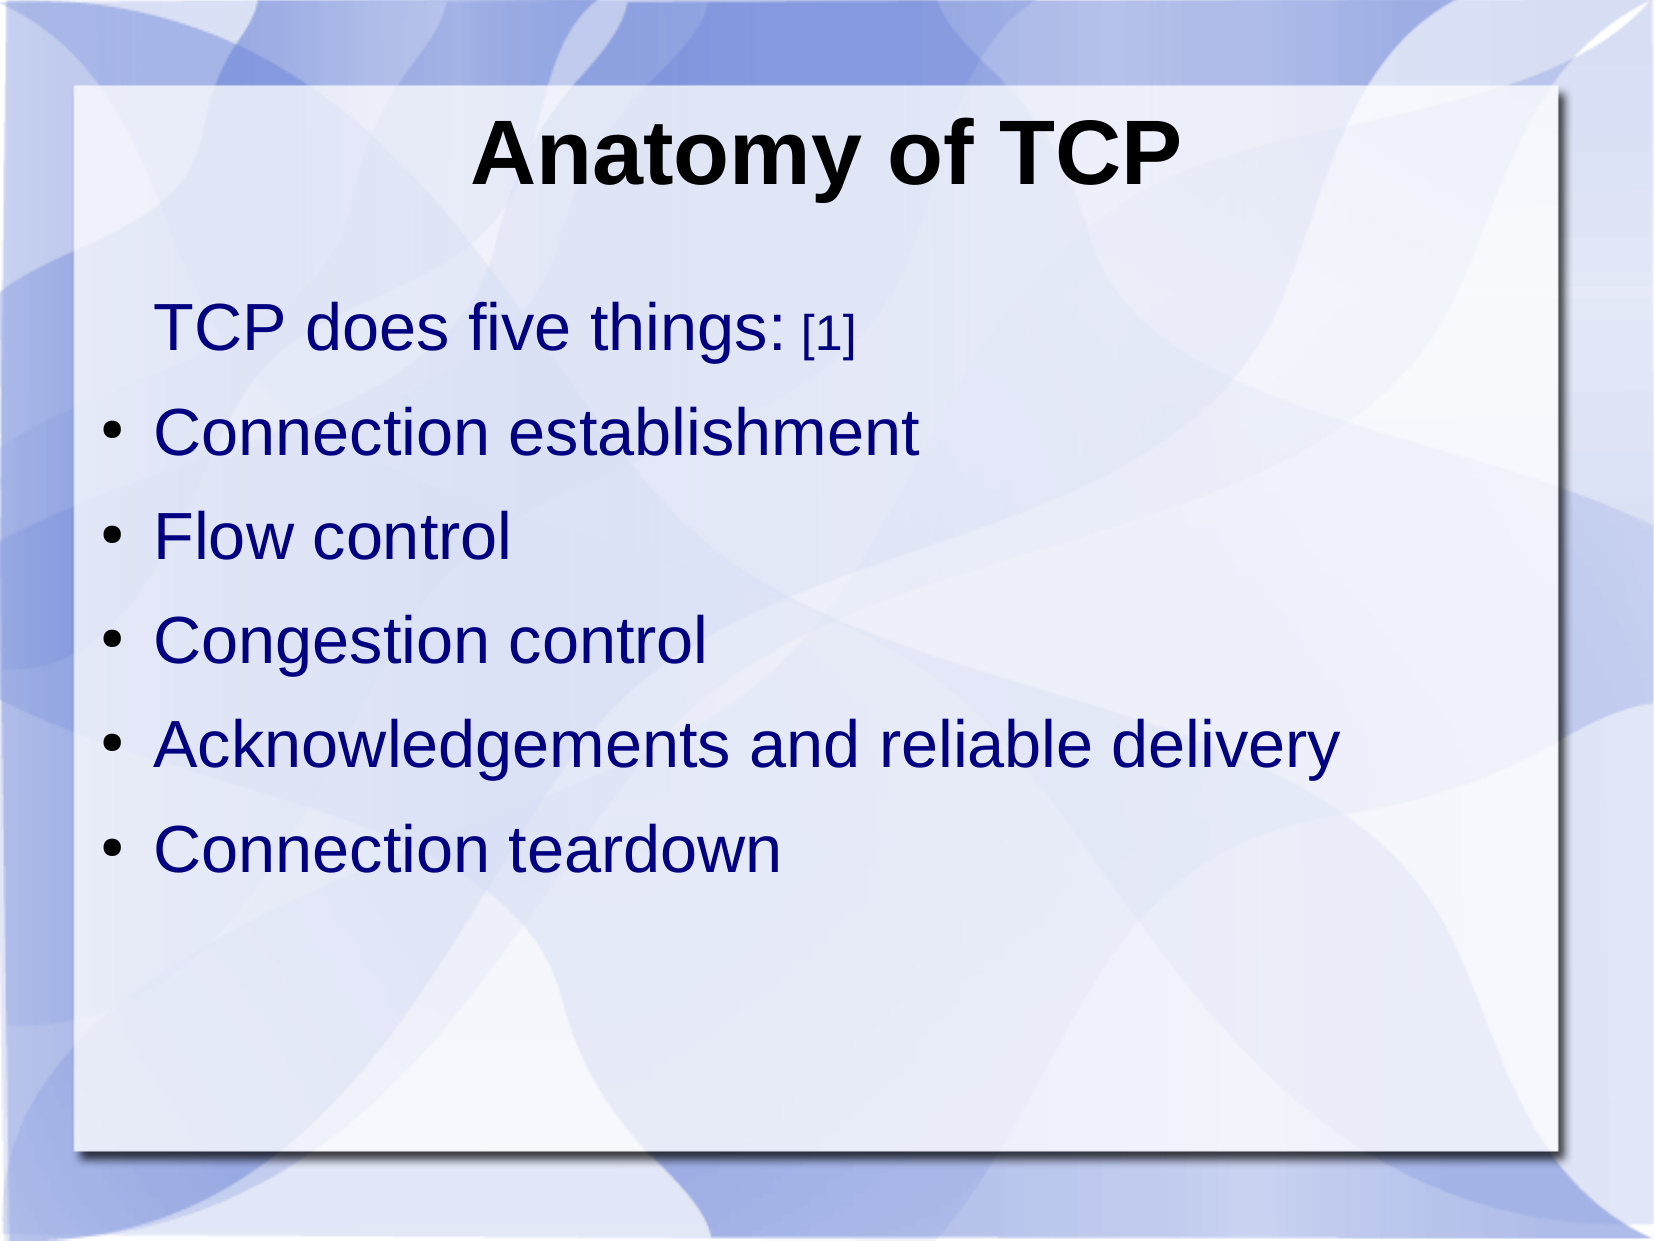

# Anatomy of TCP
TCP does five things: [1]
Connection establishment
Flow control
Congestion control
Acknowledgements and reliable delivery
Connection teardown